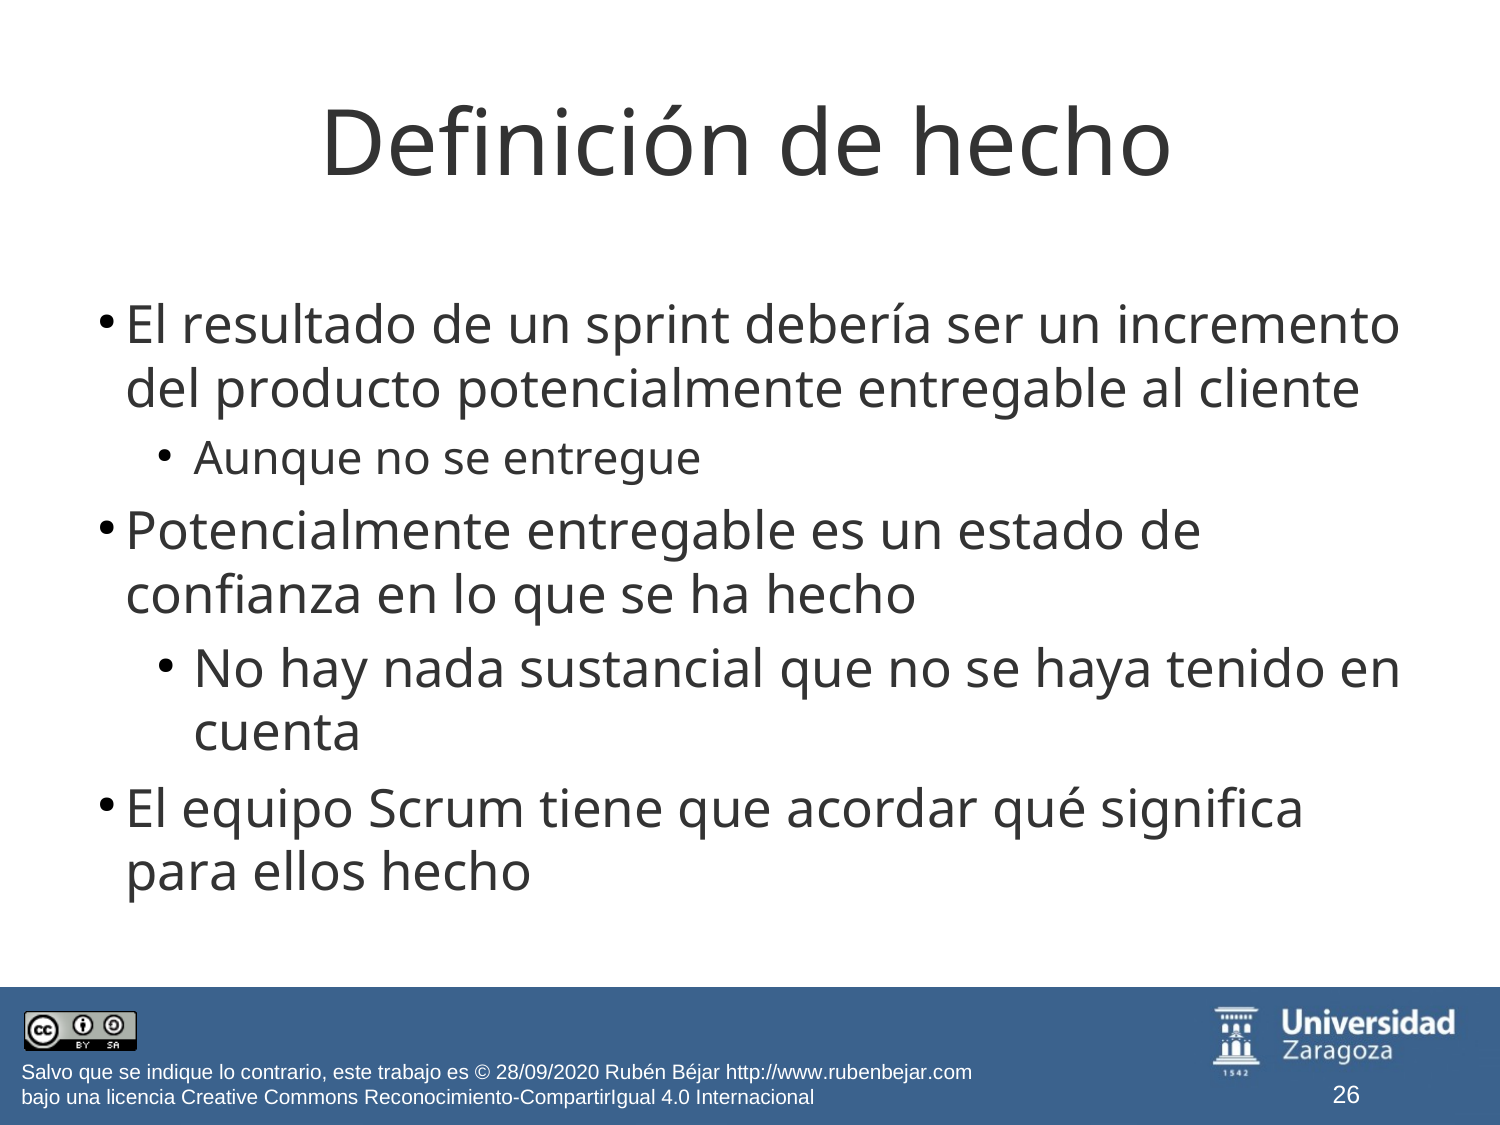

# Definición de hecho
El resultado de un sprint debería ser un incremento del producto potencialmente entregable al cliente
Aunque no se entregue
Potencialmente entregable es un estado de confianza en lo que se ha hecho
No hay nada sustancial que no se haya tenido en cuenta
El equipo Scrum tiene que acordar qué significa para ellos hecho